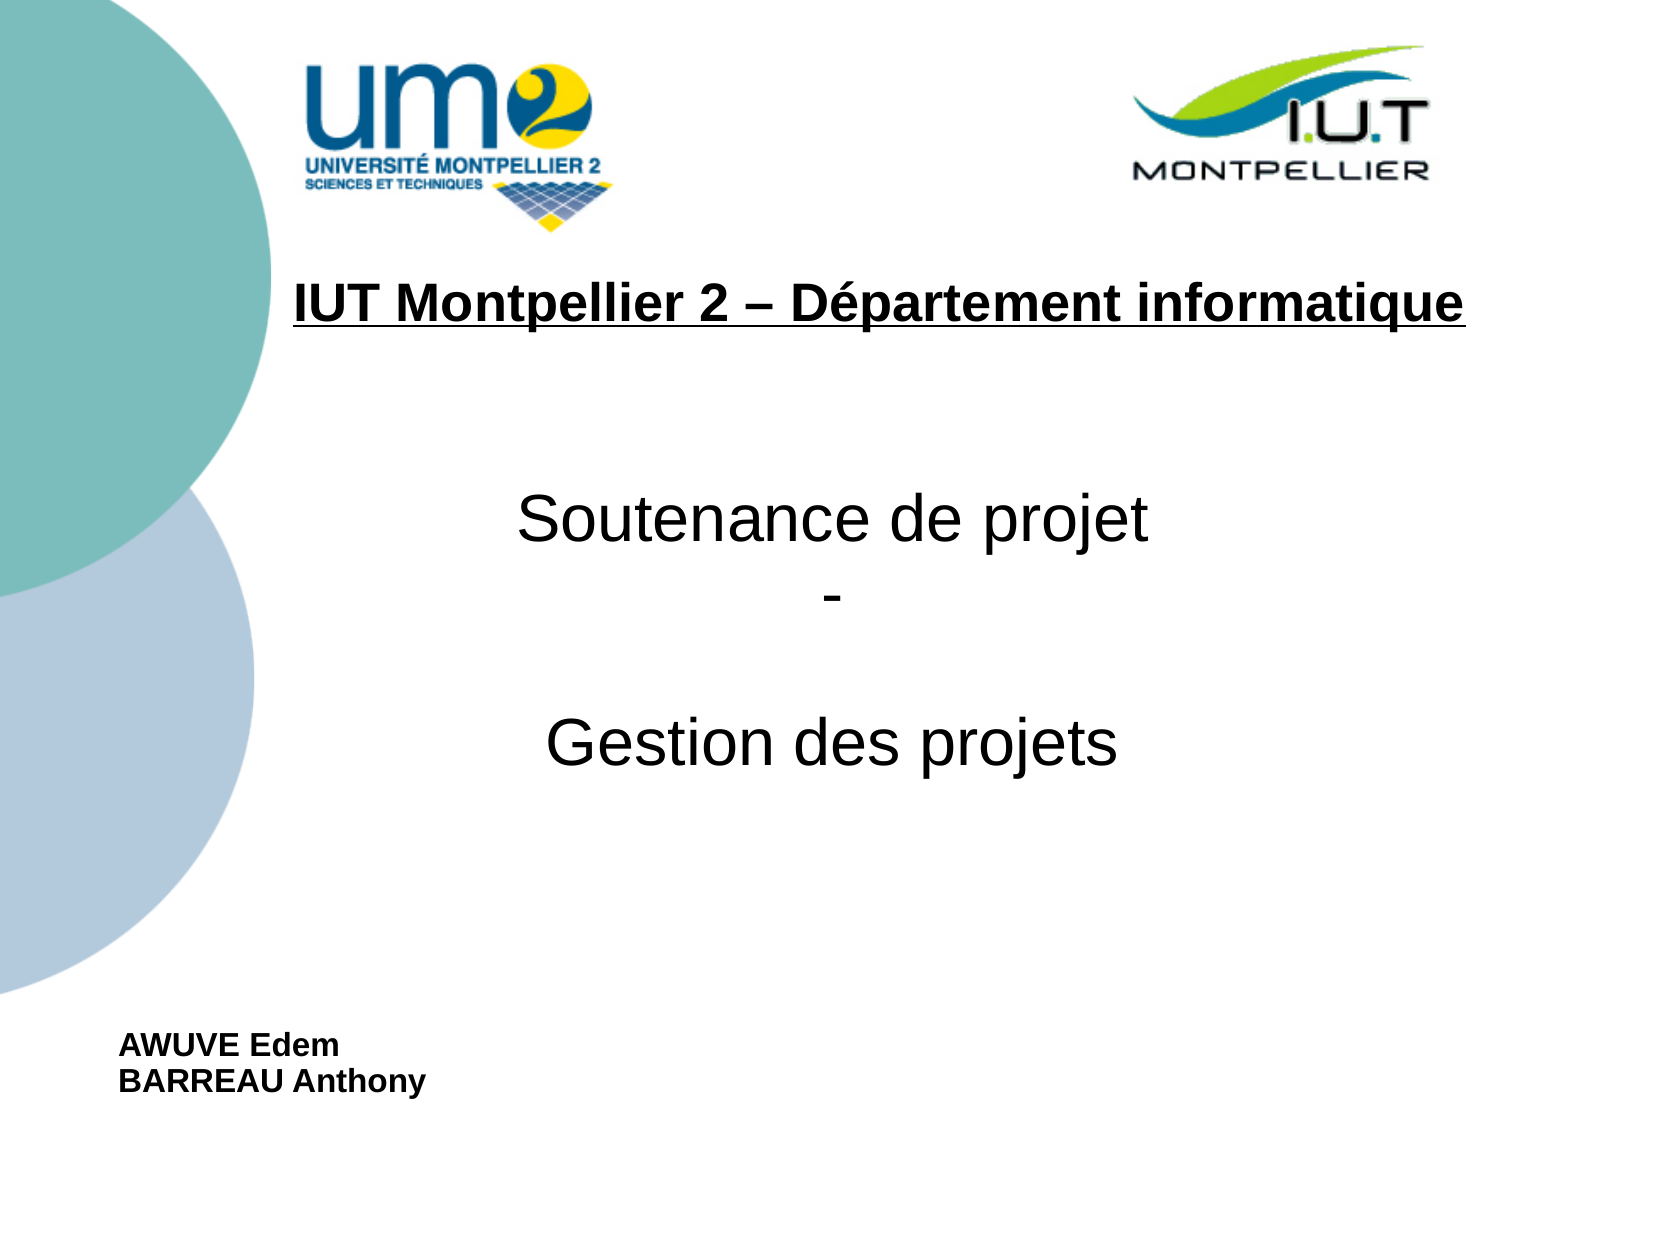

# IUT Montpellier 2 – Département informatique
Soutenance de projet
-
Gestion des projets
AWUVE Edem
BARREAU Anthony